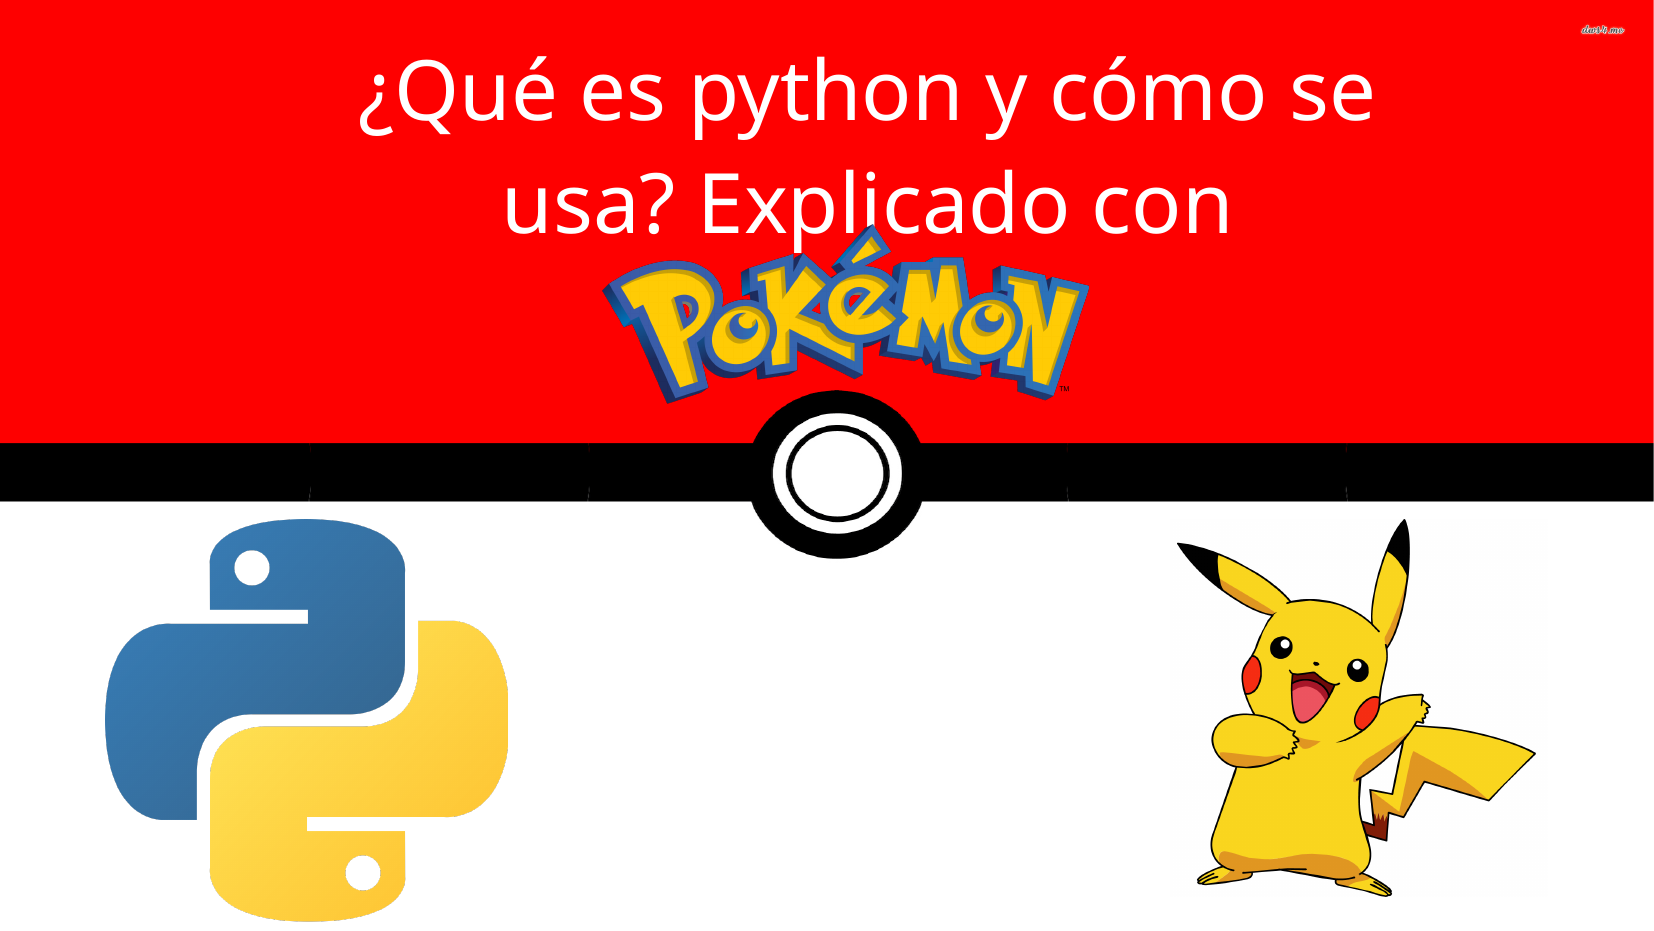

¿Qué es python y cómo se usa? Explicado con